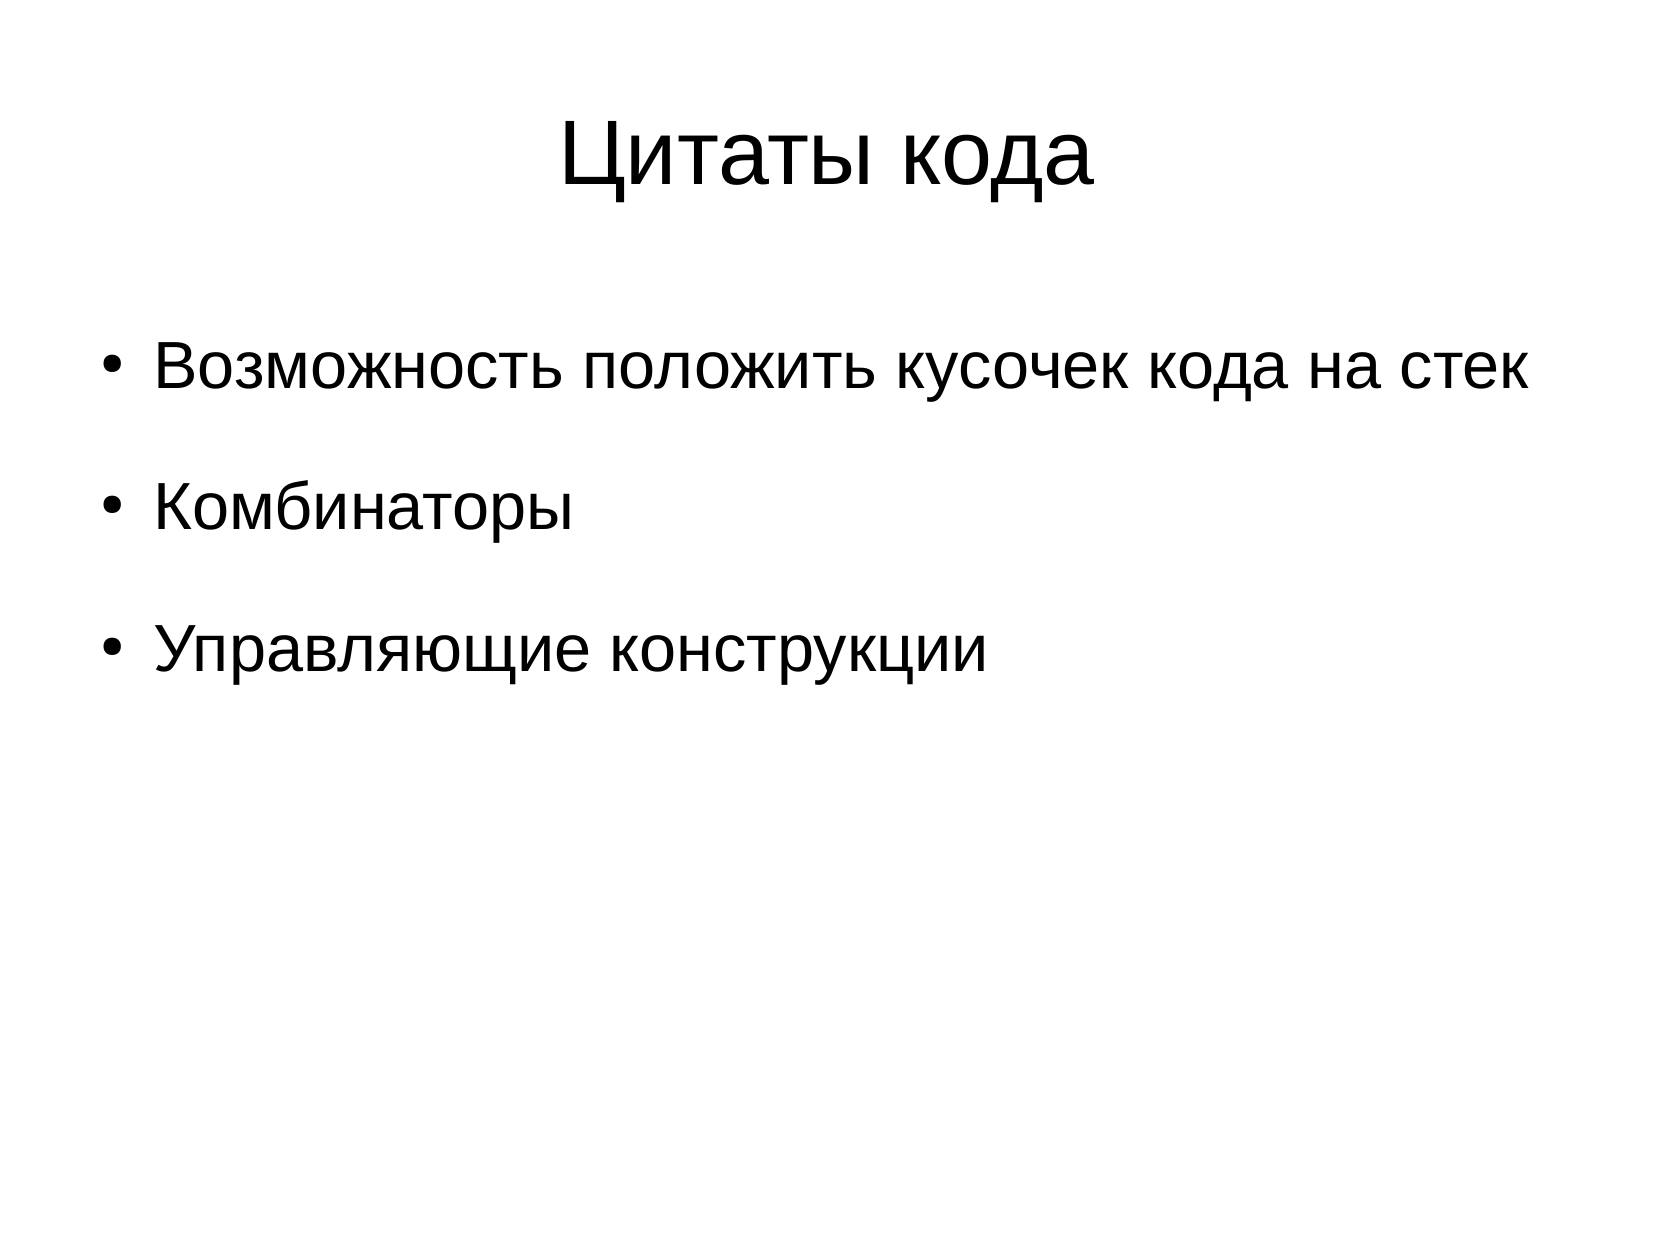

# Цитаты кода
Возможность положить кусочек кода на стек
Комбинаторы
Управляющие конструкции